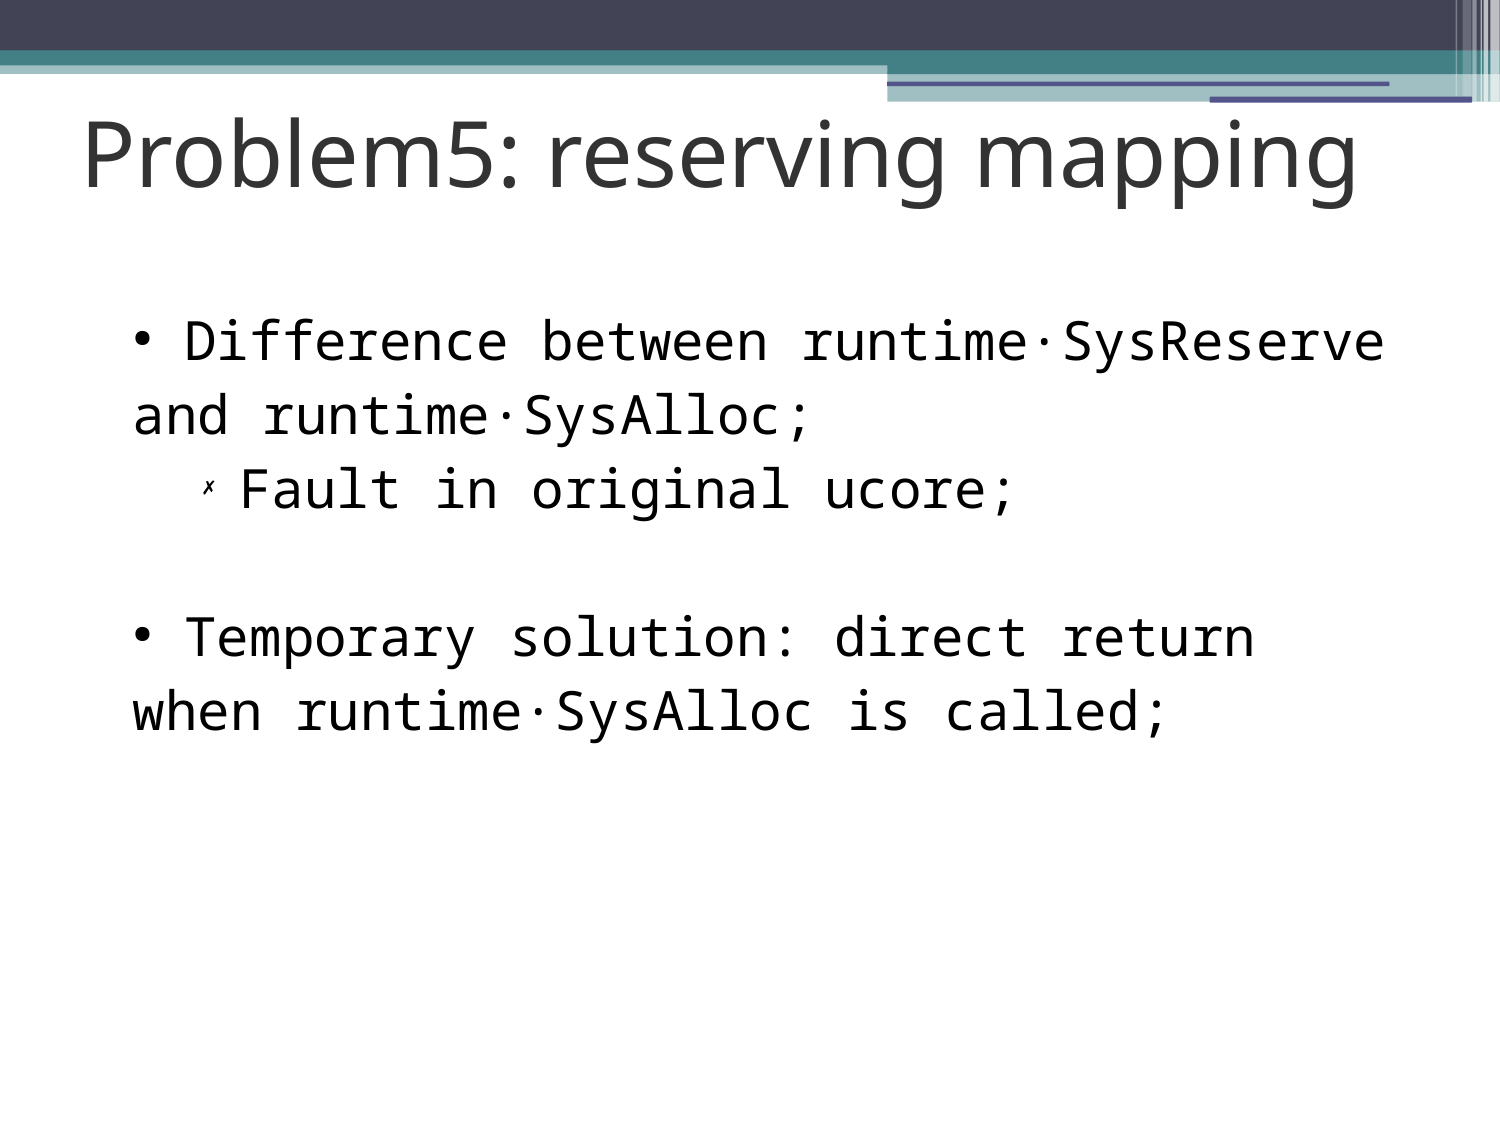

Problem5: reserving mapping
 Difference between runtime·SysReserve and runtime·SysAlloc;
Fault in original ucore;
 Temporary solution: direct return when runtime·SysAlloc is called;